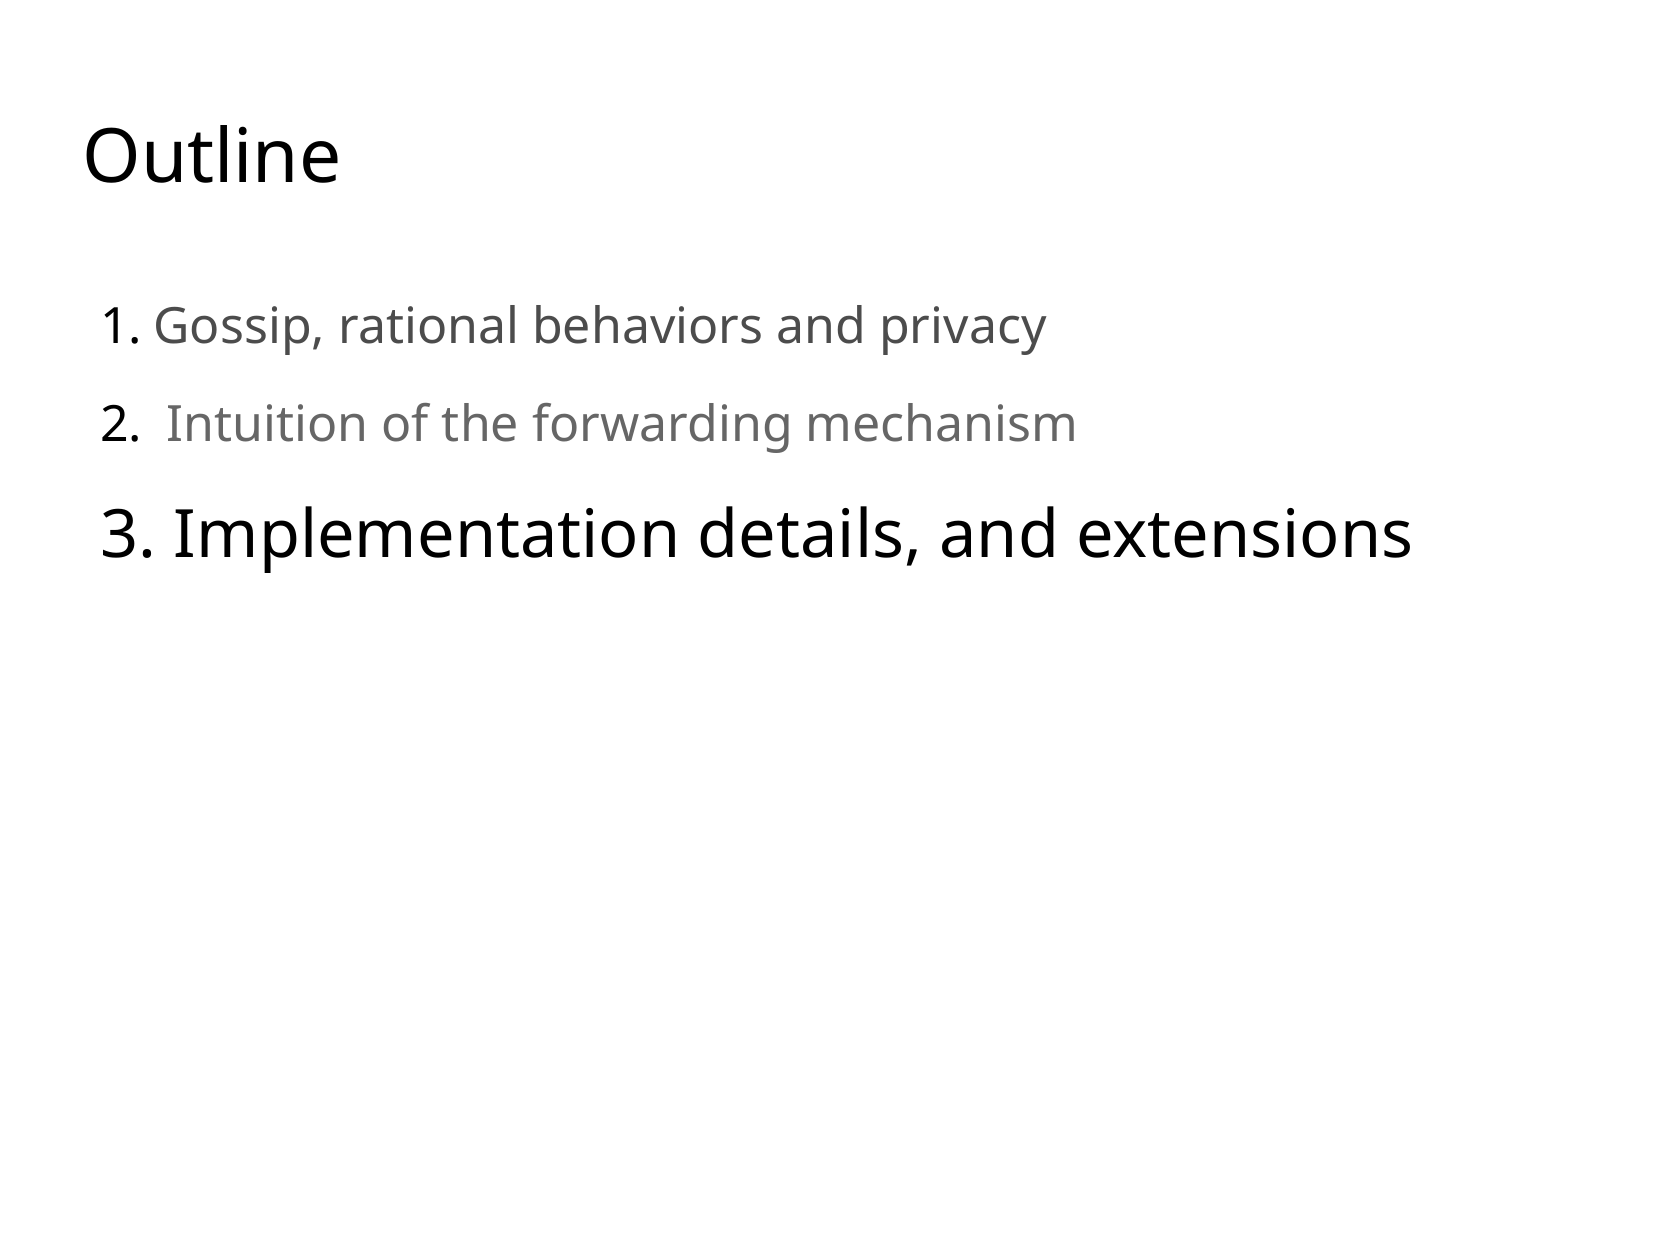

# Outline
Gossip, rational behaviors and privacy
 Intuition of the forwarding mechanism
 Implementation details, and extensions